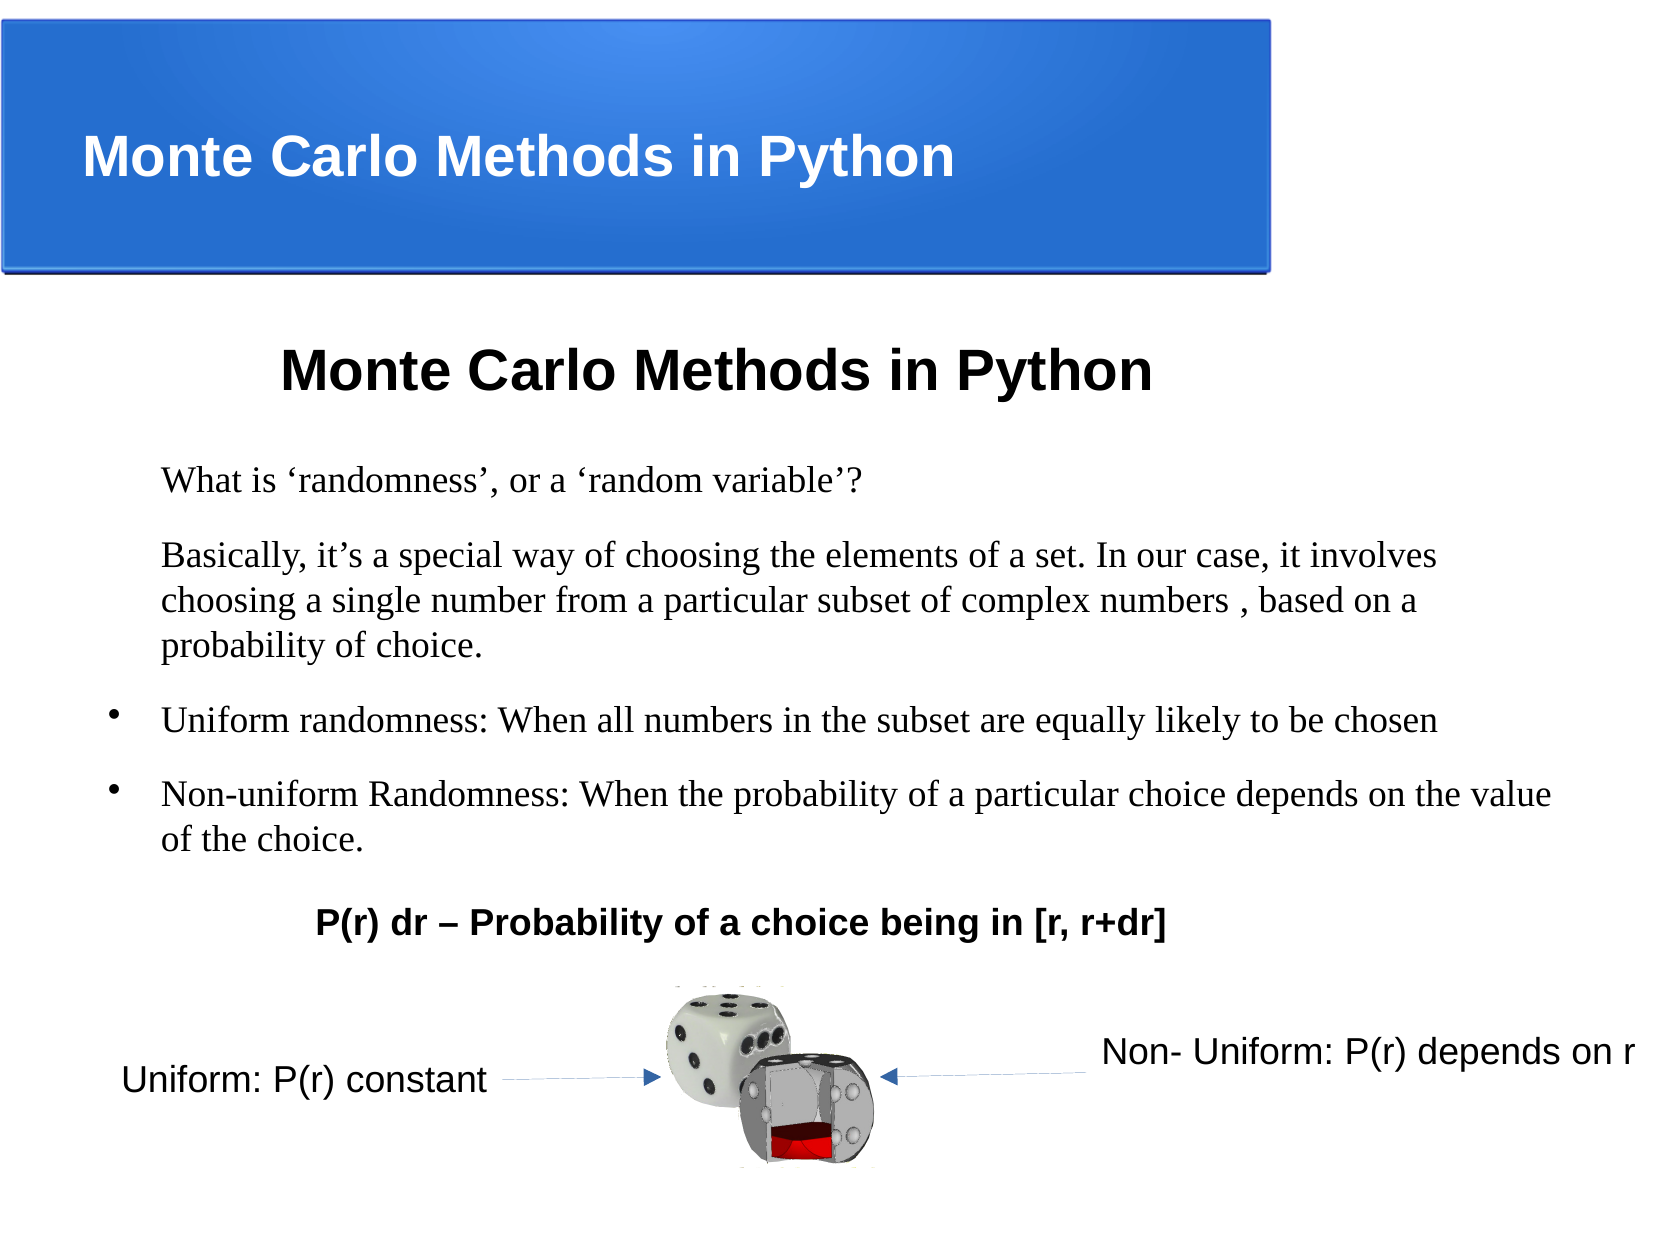

Monte Carlo Methods in Python
Monte Carlo Methods in Python
What is ‘randomness’, or a ‘random variable’?
Basically, it’s a special way of choosing the elements of a set. In our case, it involves choosing a single number from a particular subset of complex numbers , based on a probability of choice.
Uniform randomness: When all numbers in the subset are equally likely to be chosen
Non-uniform Randomness: When the probability of a particular choice depends on the value of the choice.
P(r) dr – Probability of a choice being in [r, r+dr]
Non- Uniform: P(r) depends on r
Uniform: P(r) constant